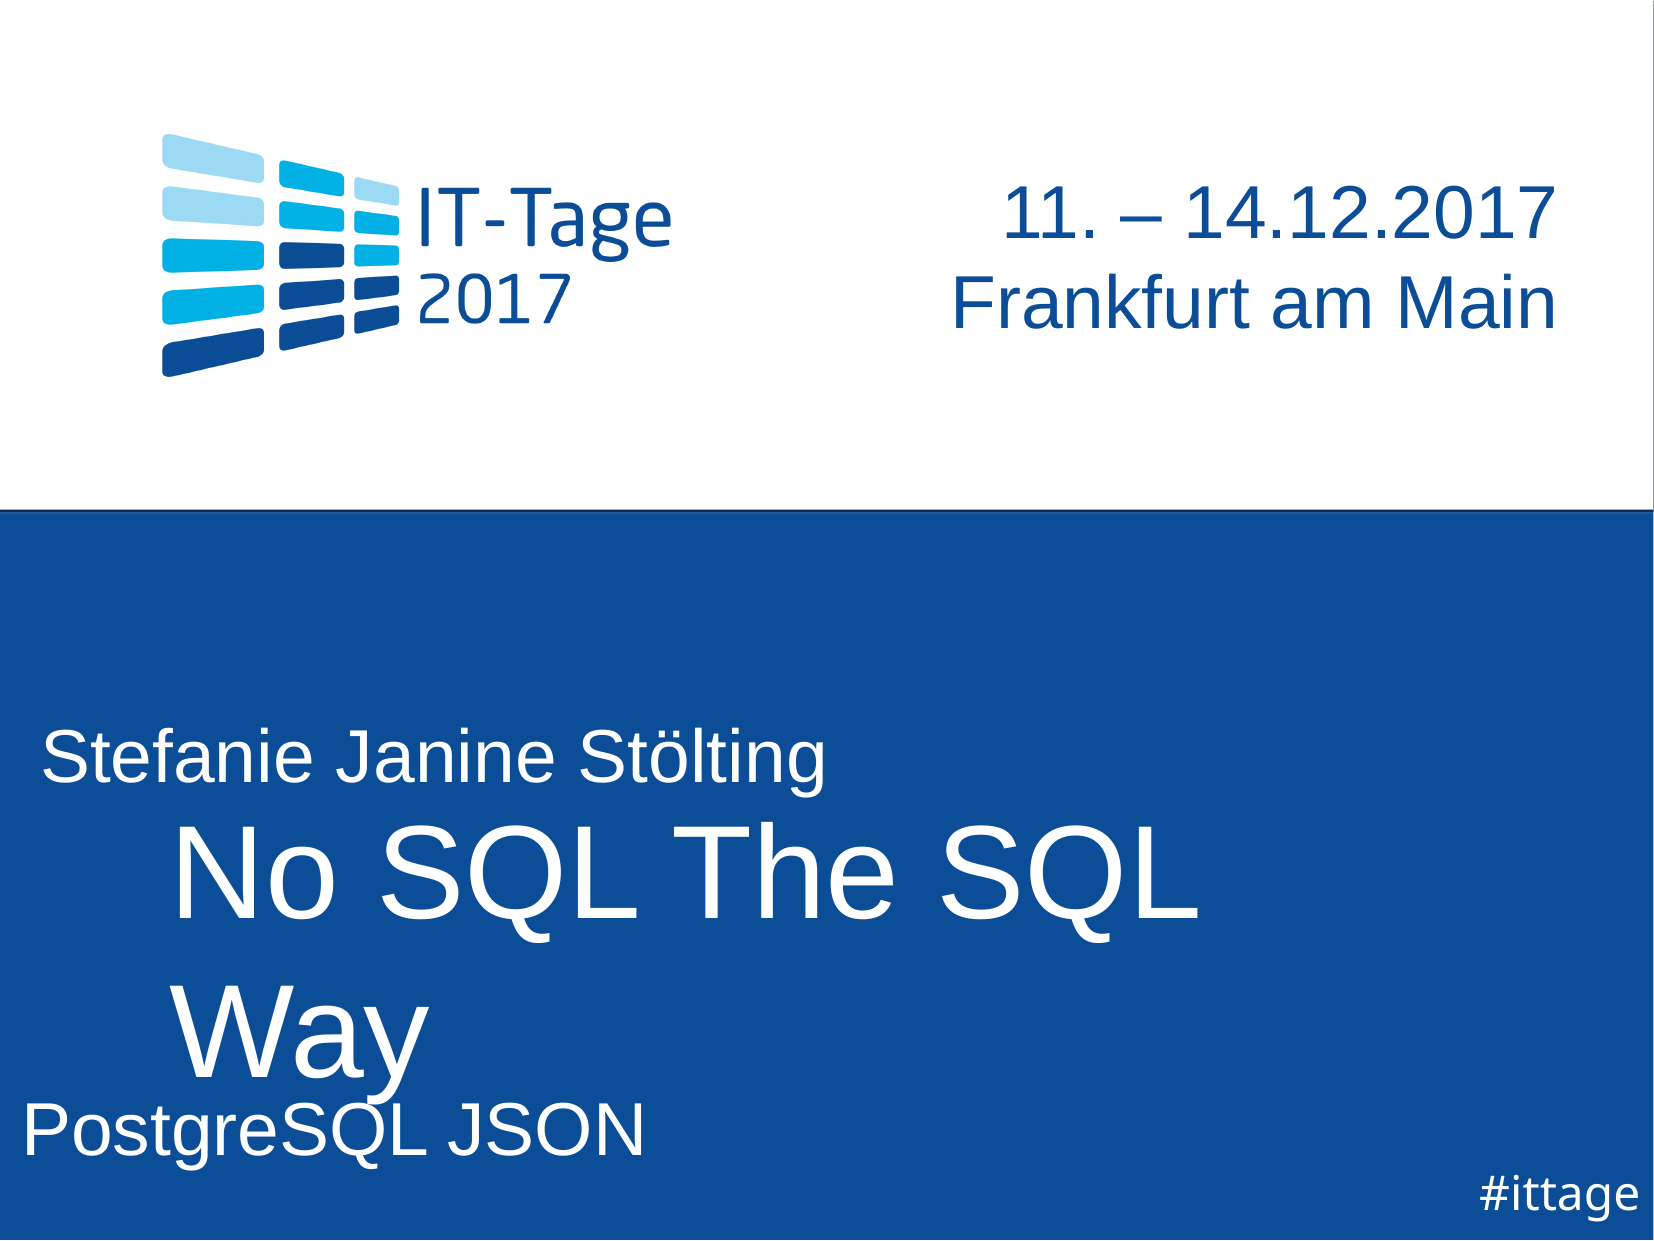

t
11. – 14.12.2017
Frankfurt am Main
Stefanie Janine Stölting
# No SQL The SQL Way
PostgreSQL JSON
#ittage